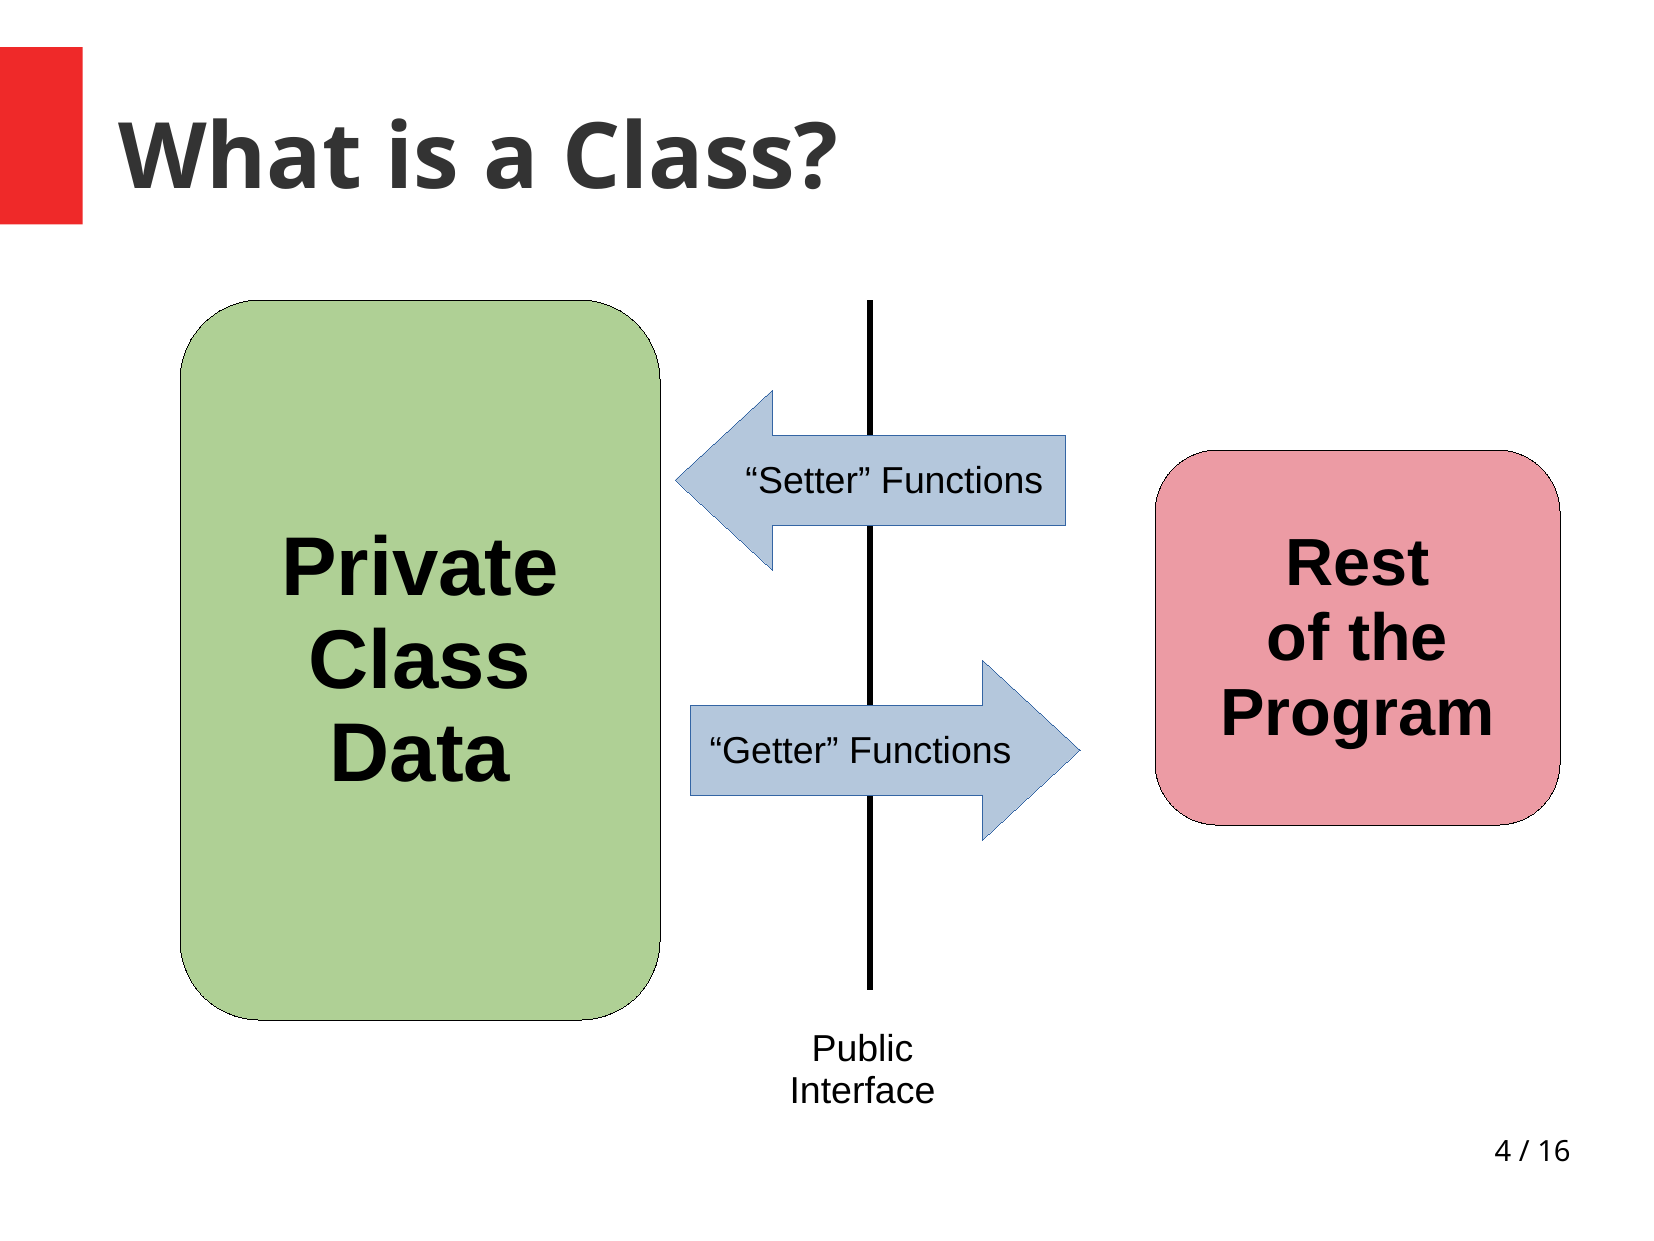

# What is a Class?
Private
Class
Data
“Setter” Functions
Rest
of the
Program
“Getter” Functions
Public
Interface
4